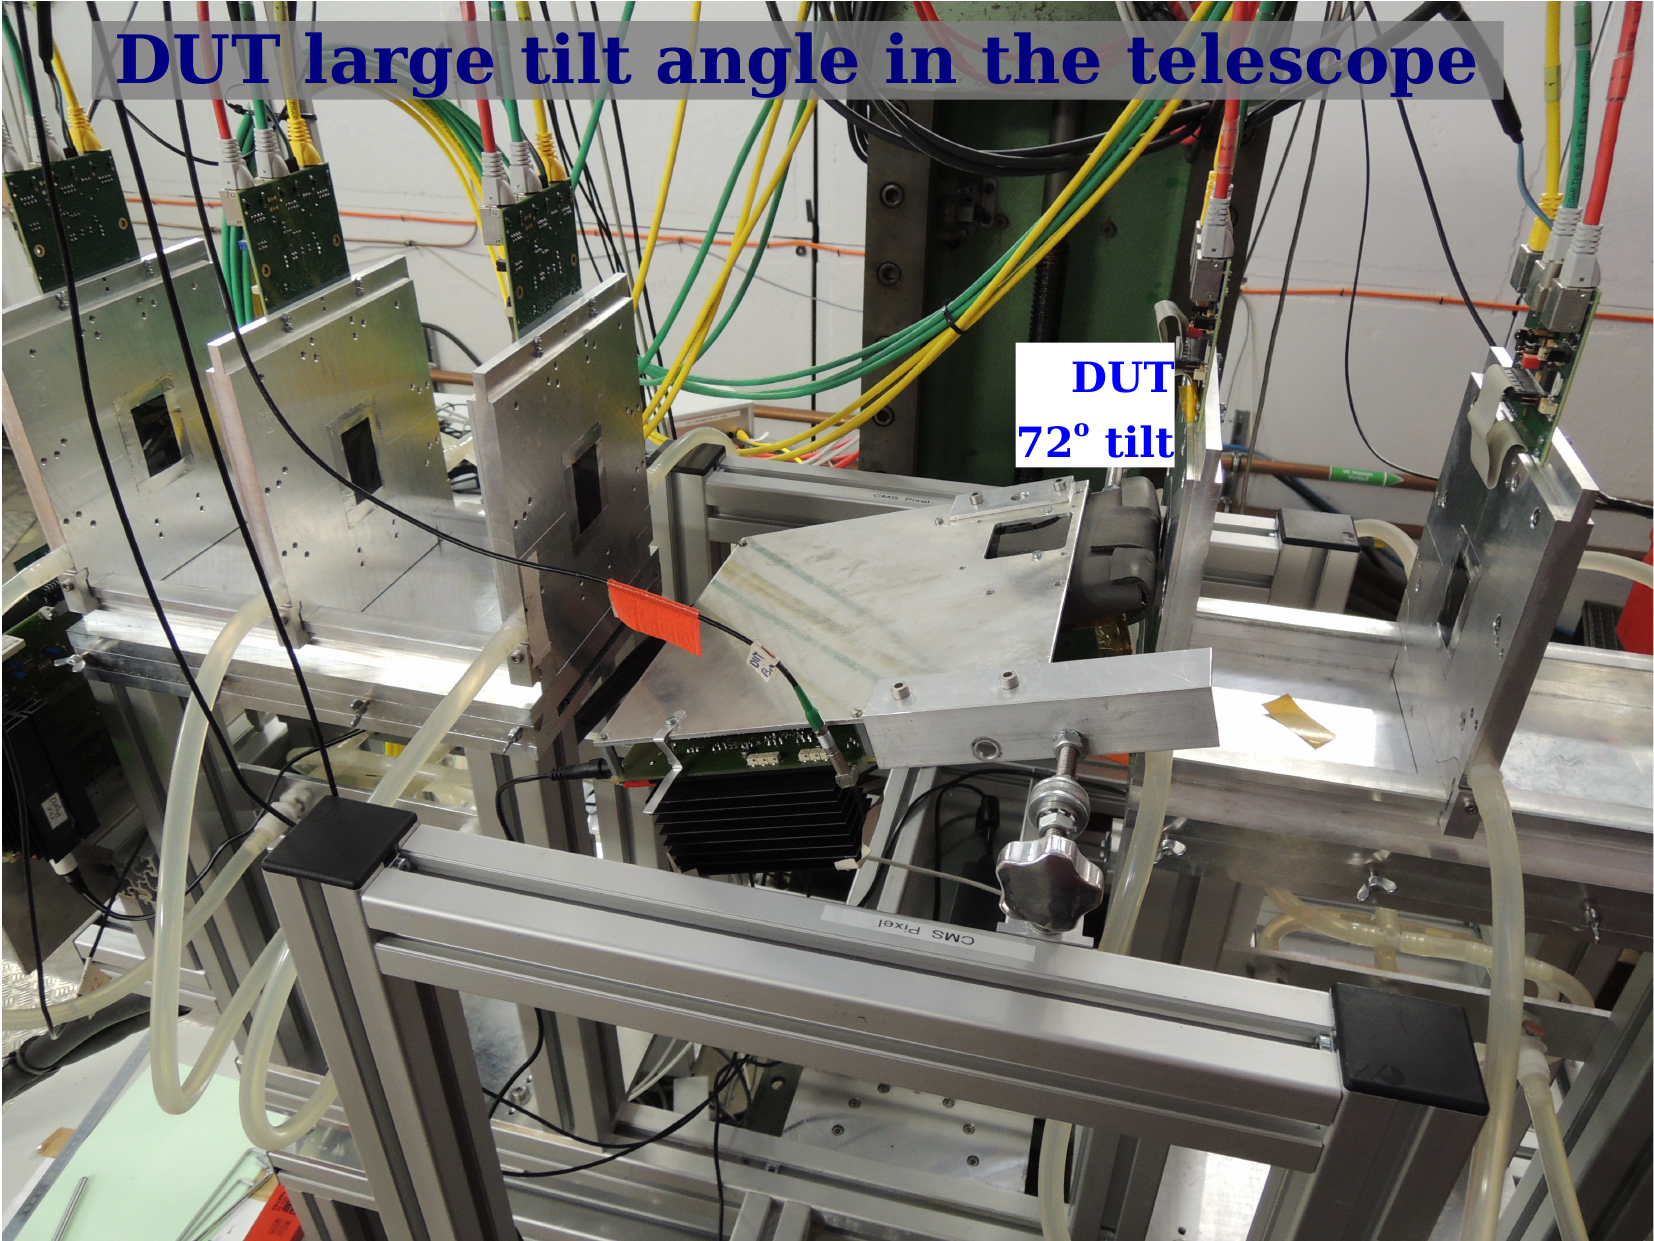

# DUT large tilt angle in the telescope
DUT
72o tilt